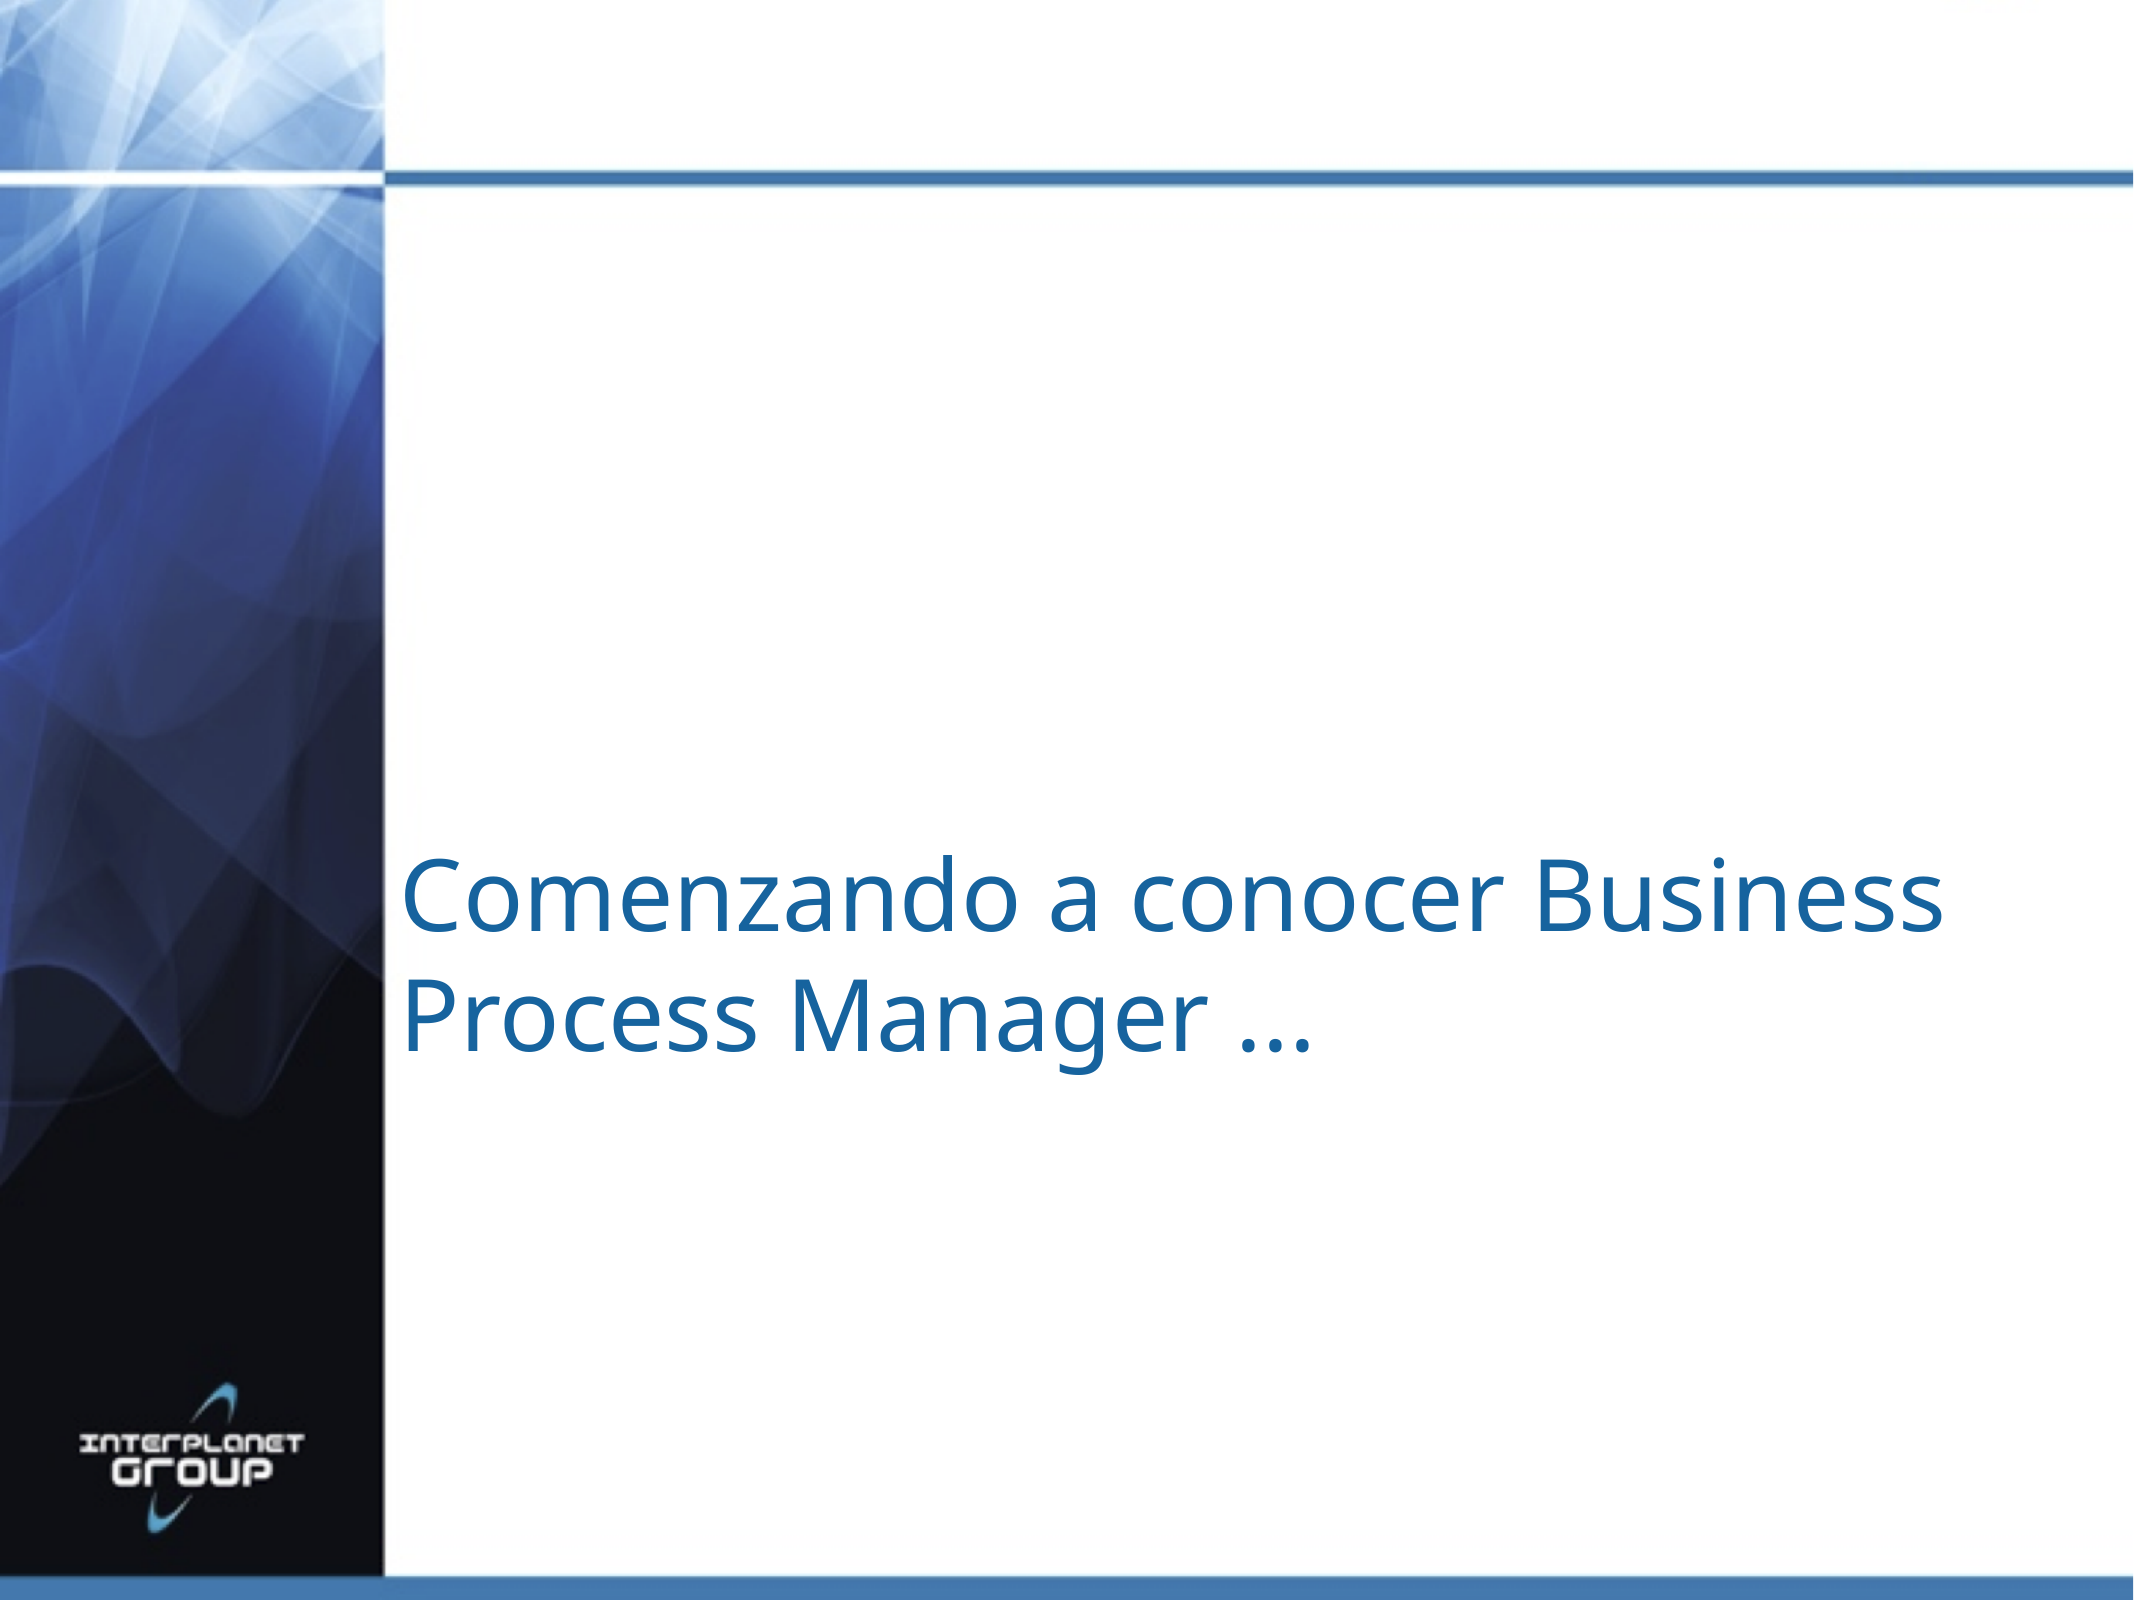

#
Comenzando a conocer Business Process Manager ...